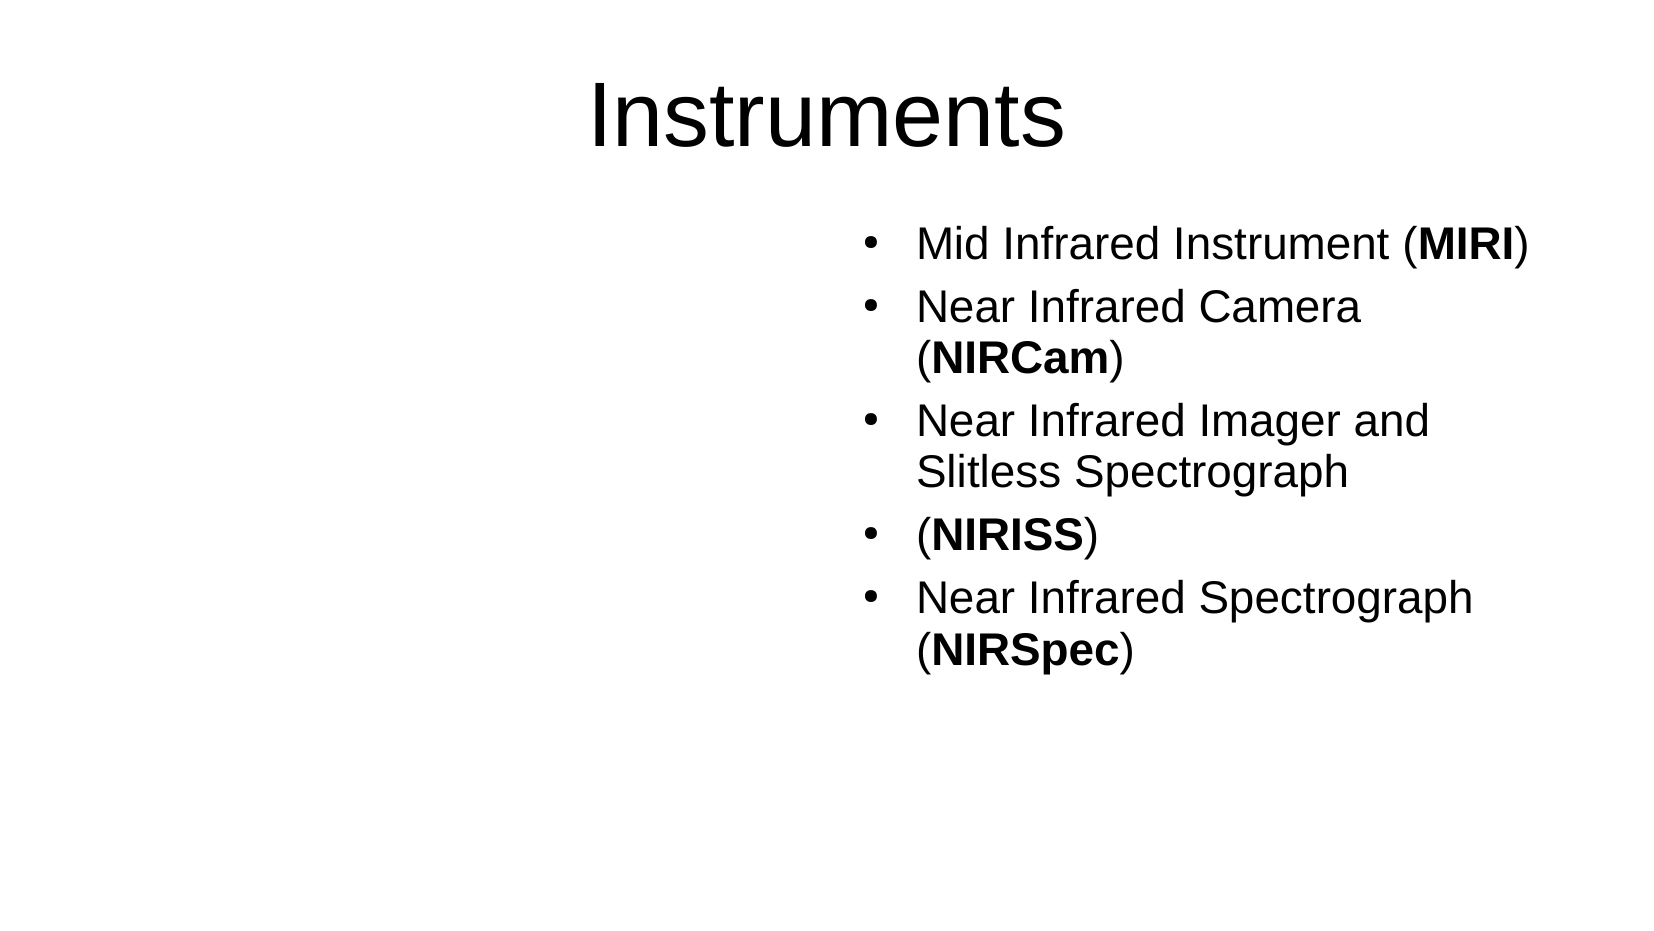

# Instruments
Mid Infrared Instrument (MIRI)
Near Infrared Camera (NIRCam)
Near Infrared Imager and Slitless Spectrograph
(NIRISS)
Near Infrared Spectrograph (NIRSpec)